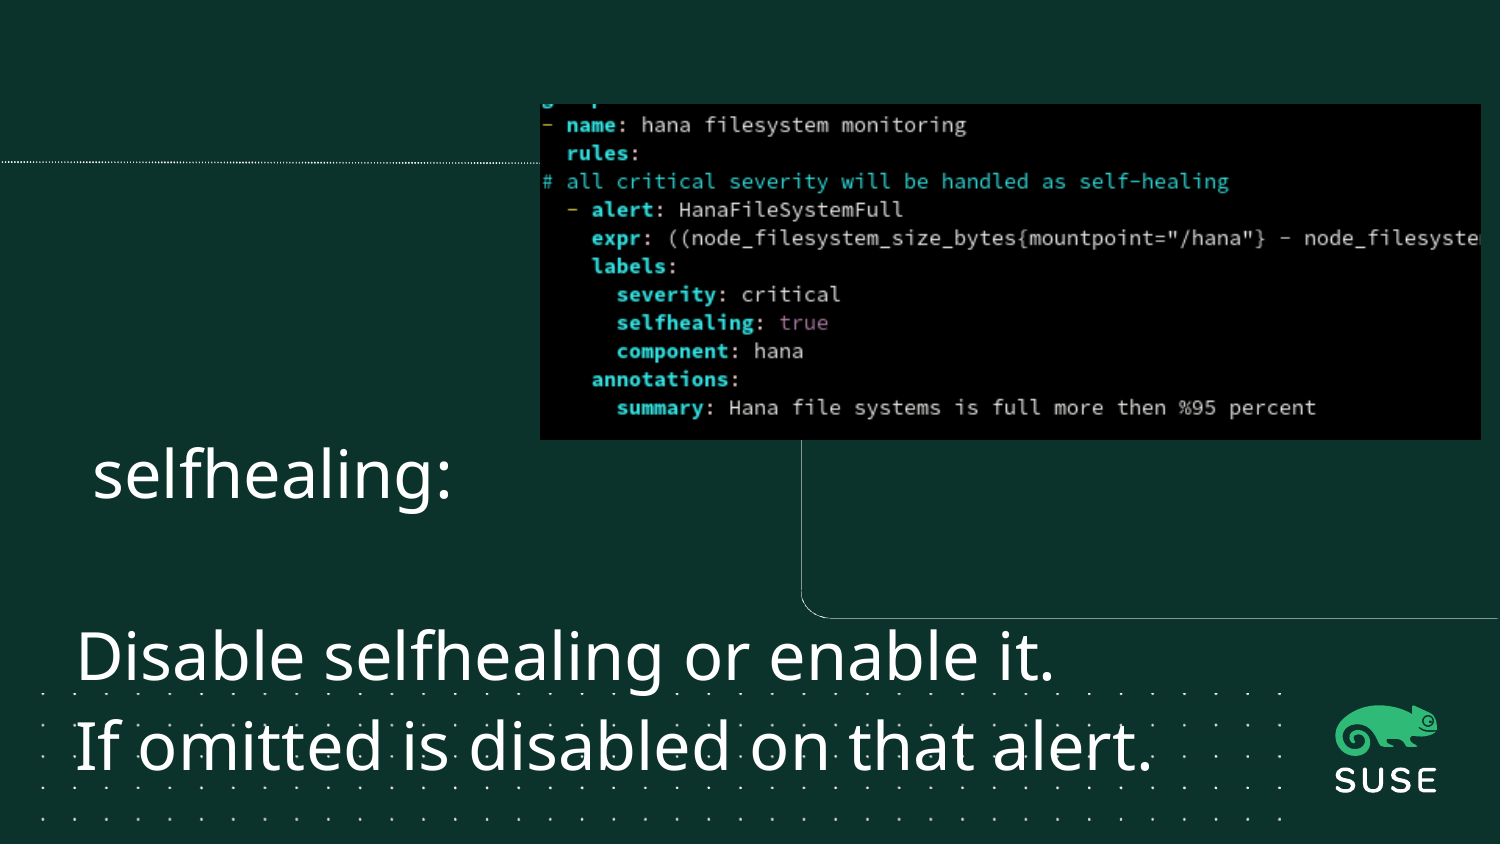

# selfhealing: Disable selfhealing or enable it. If omitted is disabled on that alert.